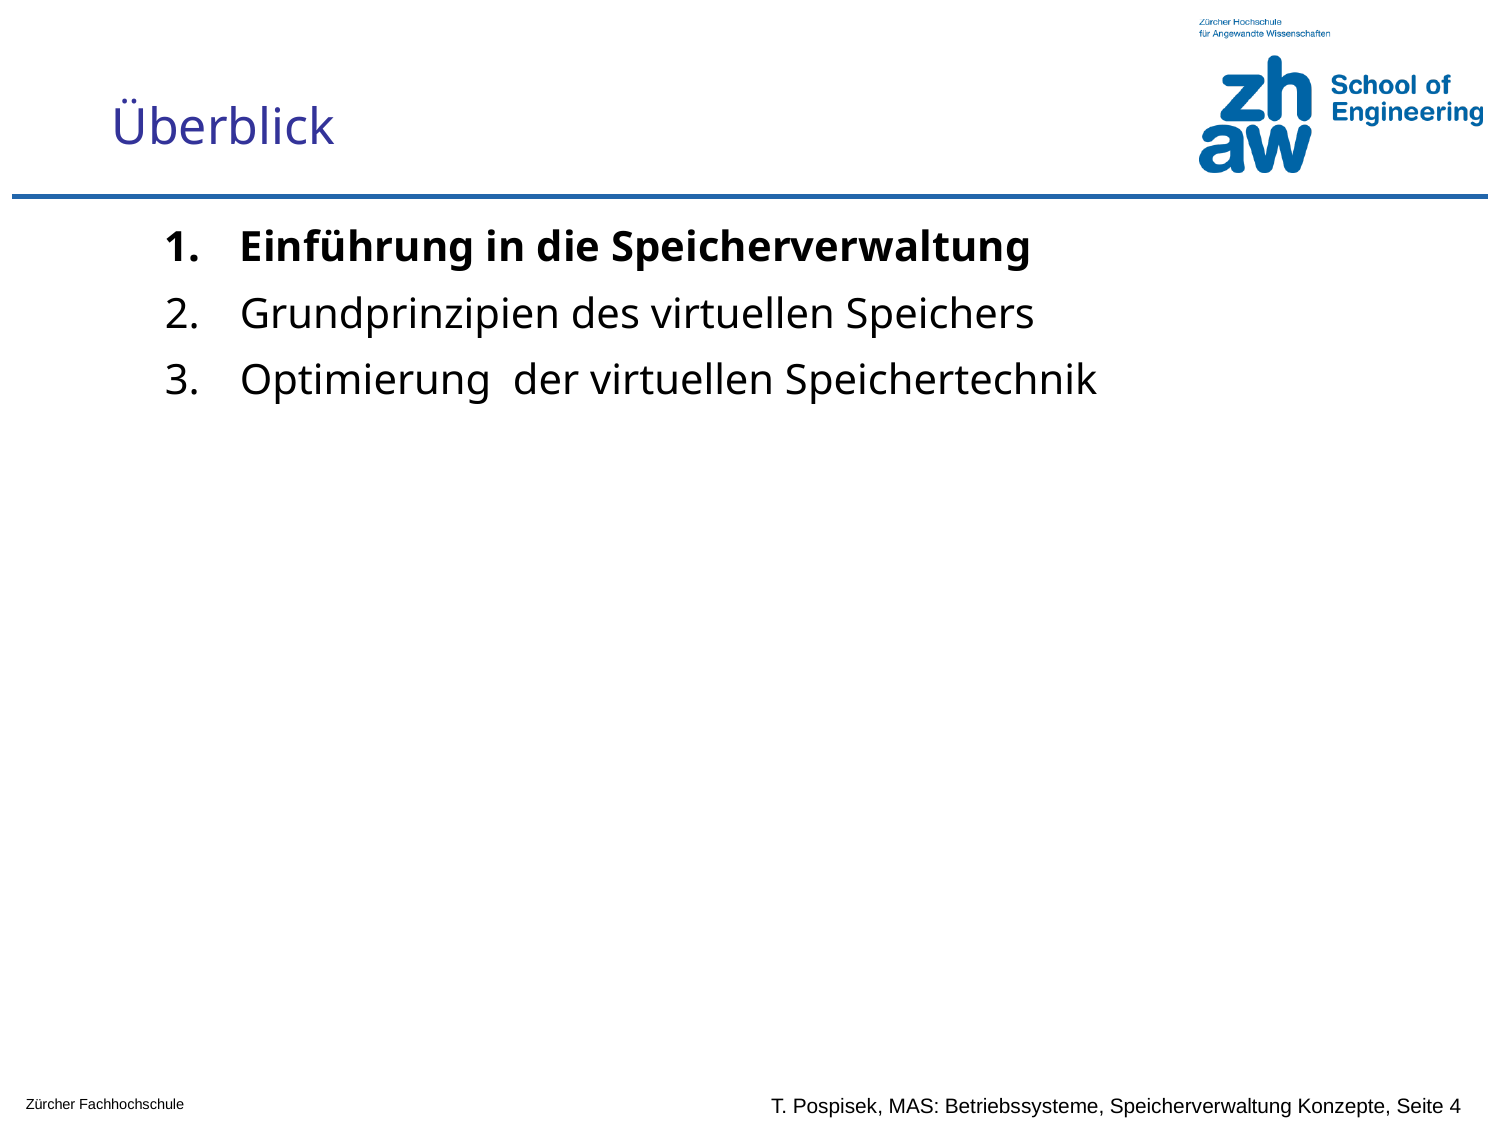

# Überblick
Einführung in die Speicherverwaltung
Grundprinzipien des virtuellen Speichers
Optimierung der virtuellen Speichertechnik